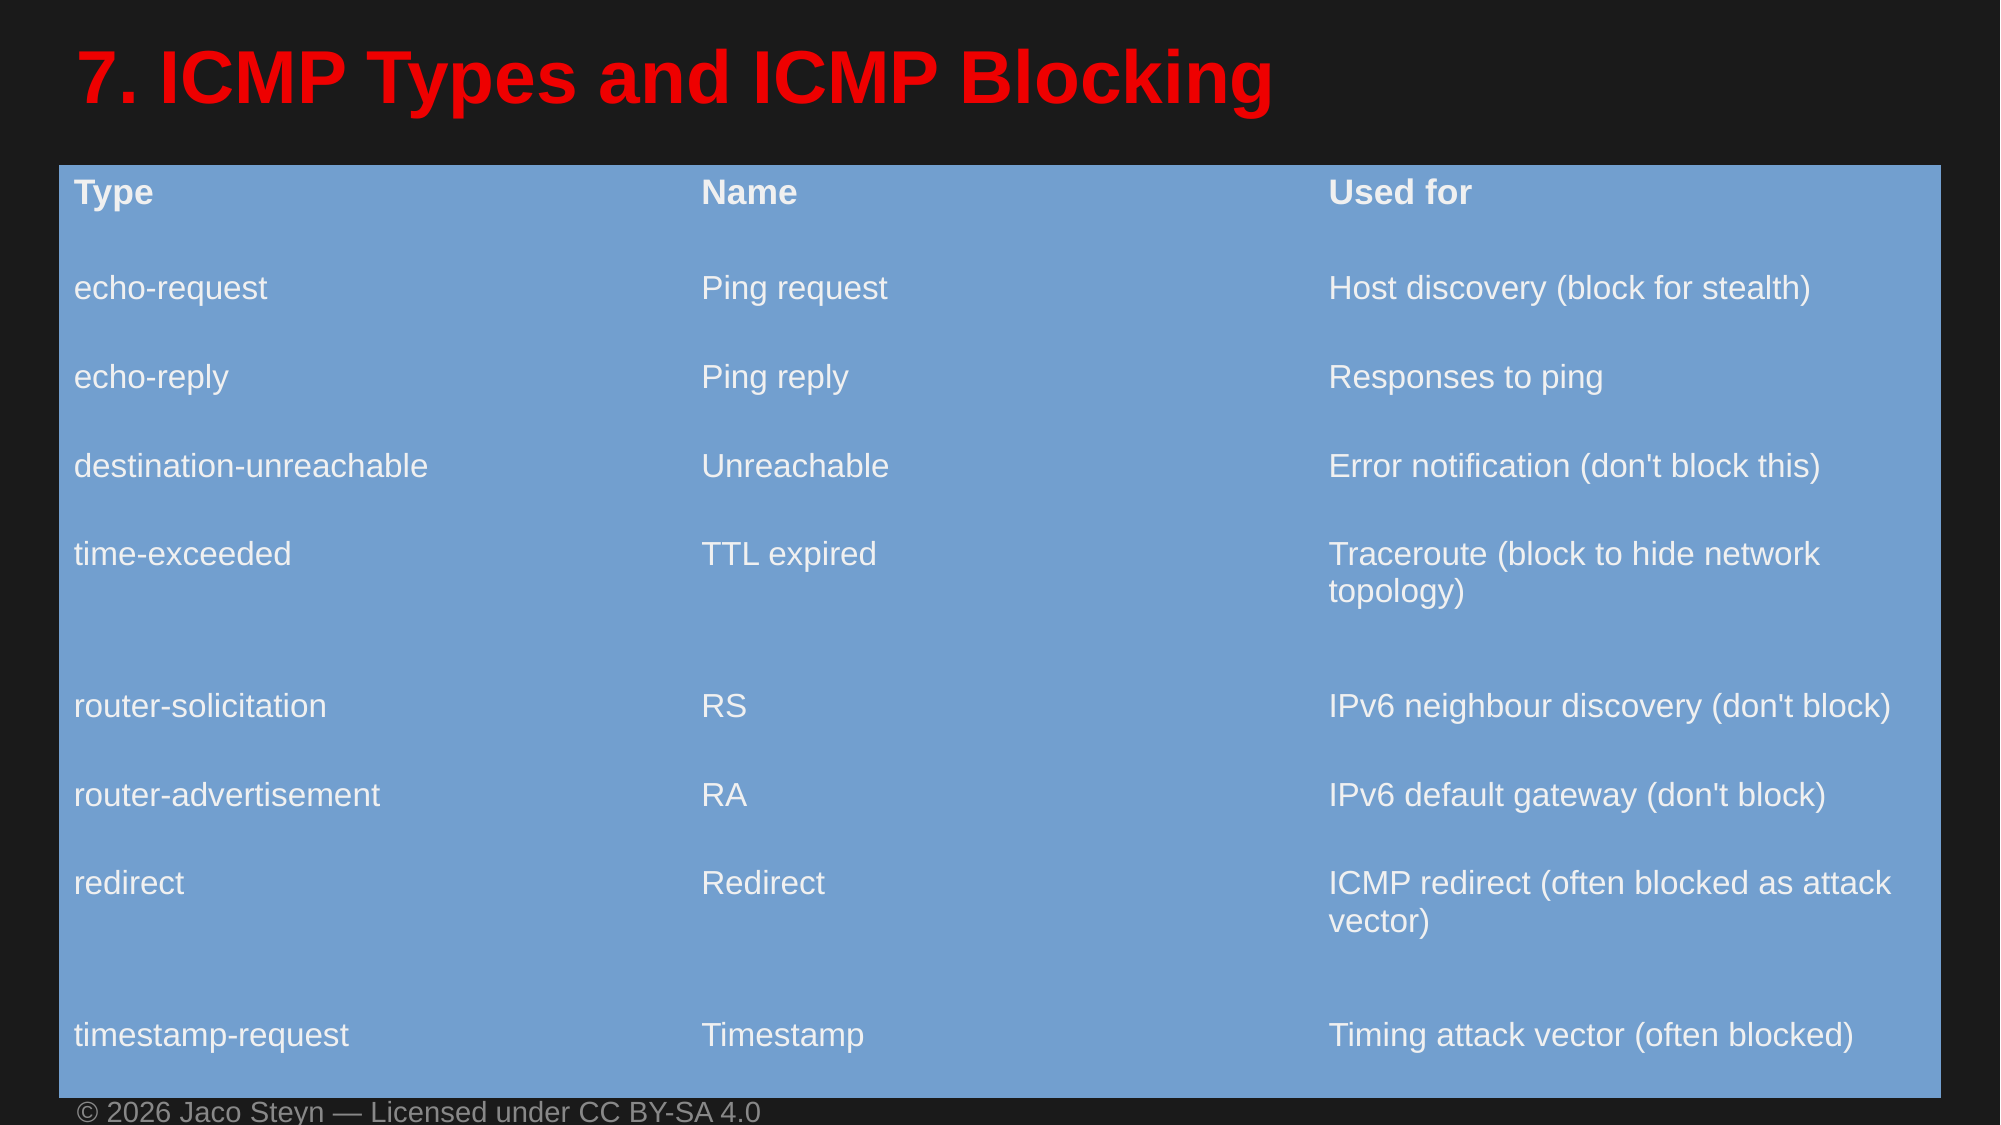

7. ICMP Types and ICMP Blocking
| Type | Name | Used for |
| --- | --- | --- |
| echo-request | Ping request | Host discovery (block for stealth) |
| echo-reply | Ping reply | Responses to ping |
| destination-unreachable | Unreachable | Error notification (don't block this) |
| time-exceeded | TTL expired | Traceroute (block to hide network topology) |
| router-solicitation | RS | IPv6 neighbour discovery (don't block) |
| router-advertisement | RA | IPv6 default gateway (don't block) |
| redirect | Redirect | ICMP redirect (often blocked as attack vector) |
| timestamp-request | Timestamp | Timing attack vector (often blocked) |
© 2026 Jaco Steyn — Licensed under CC BY-SA 4.0